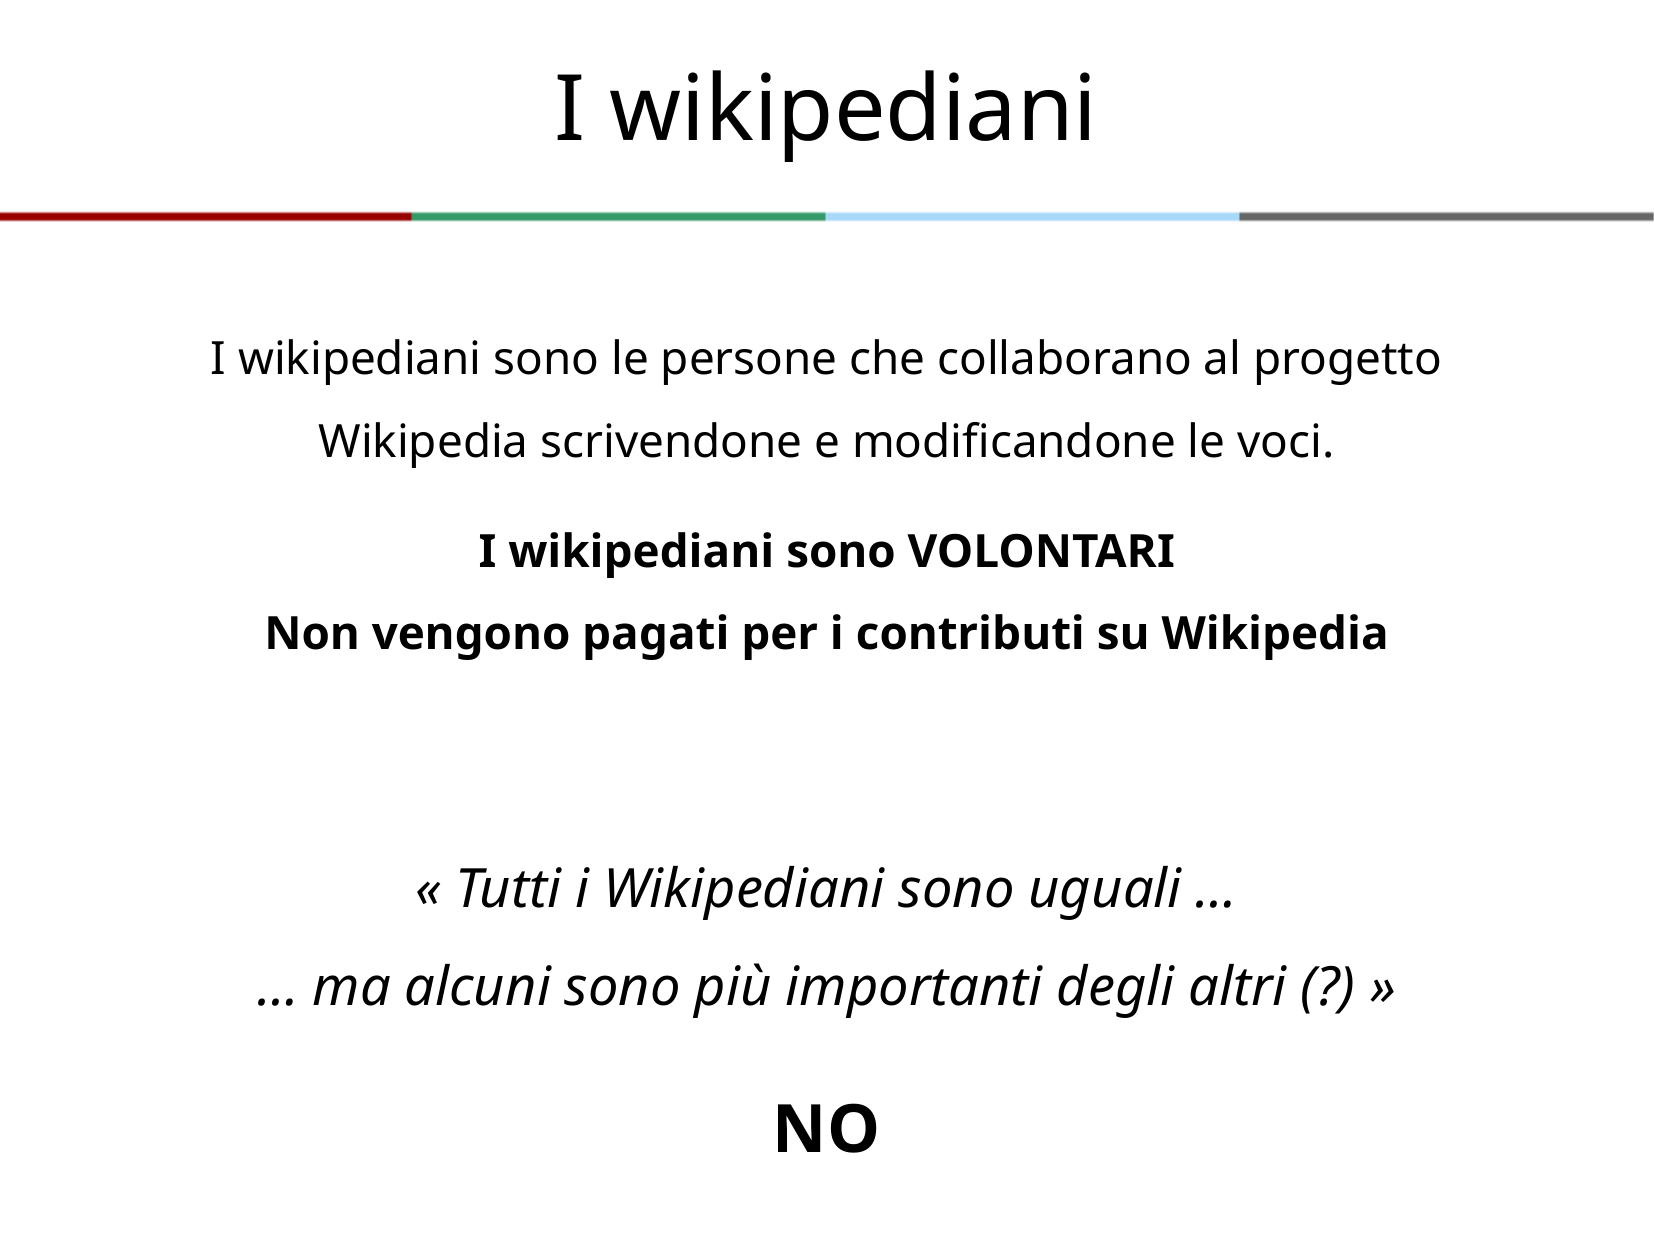

I wikipediani
I wikipediani sono le persone che collaborano al progetto Wikipedia scrivendone e modificandone le voci.
I wikipediani sono VOLONTARI
Non vengono pagati per i contributi su Wikipedia
« Tutti i Wikipediani sono uguali …
… ma alcuni sono più importanti degli altri (?) »
NO